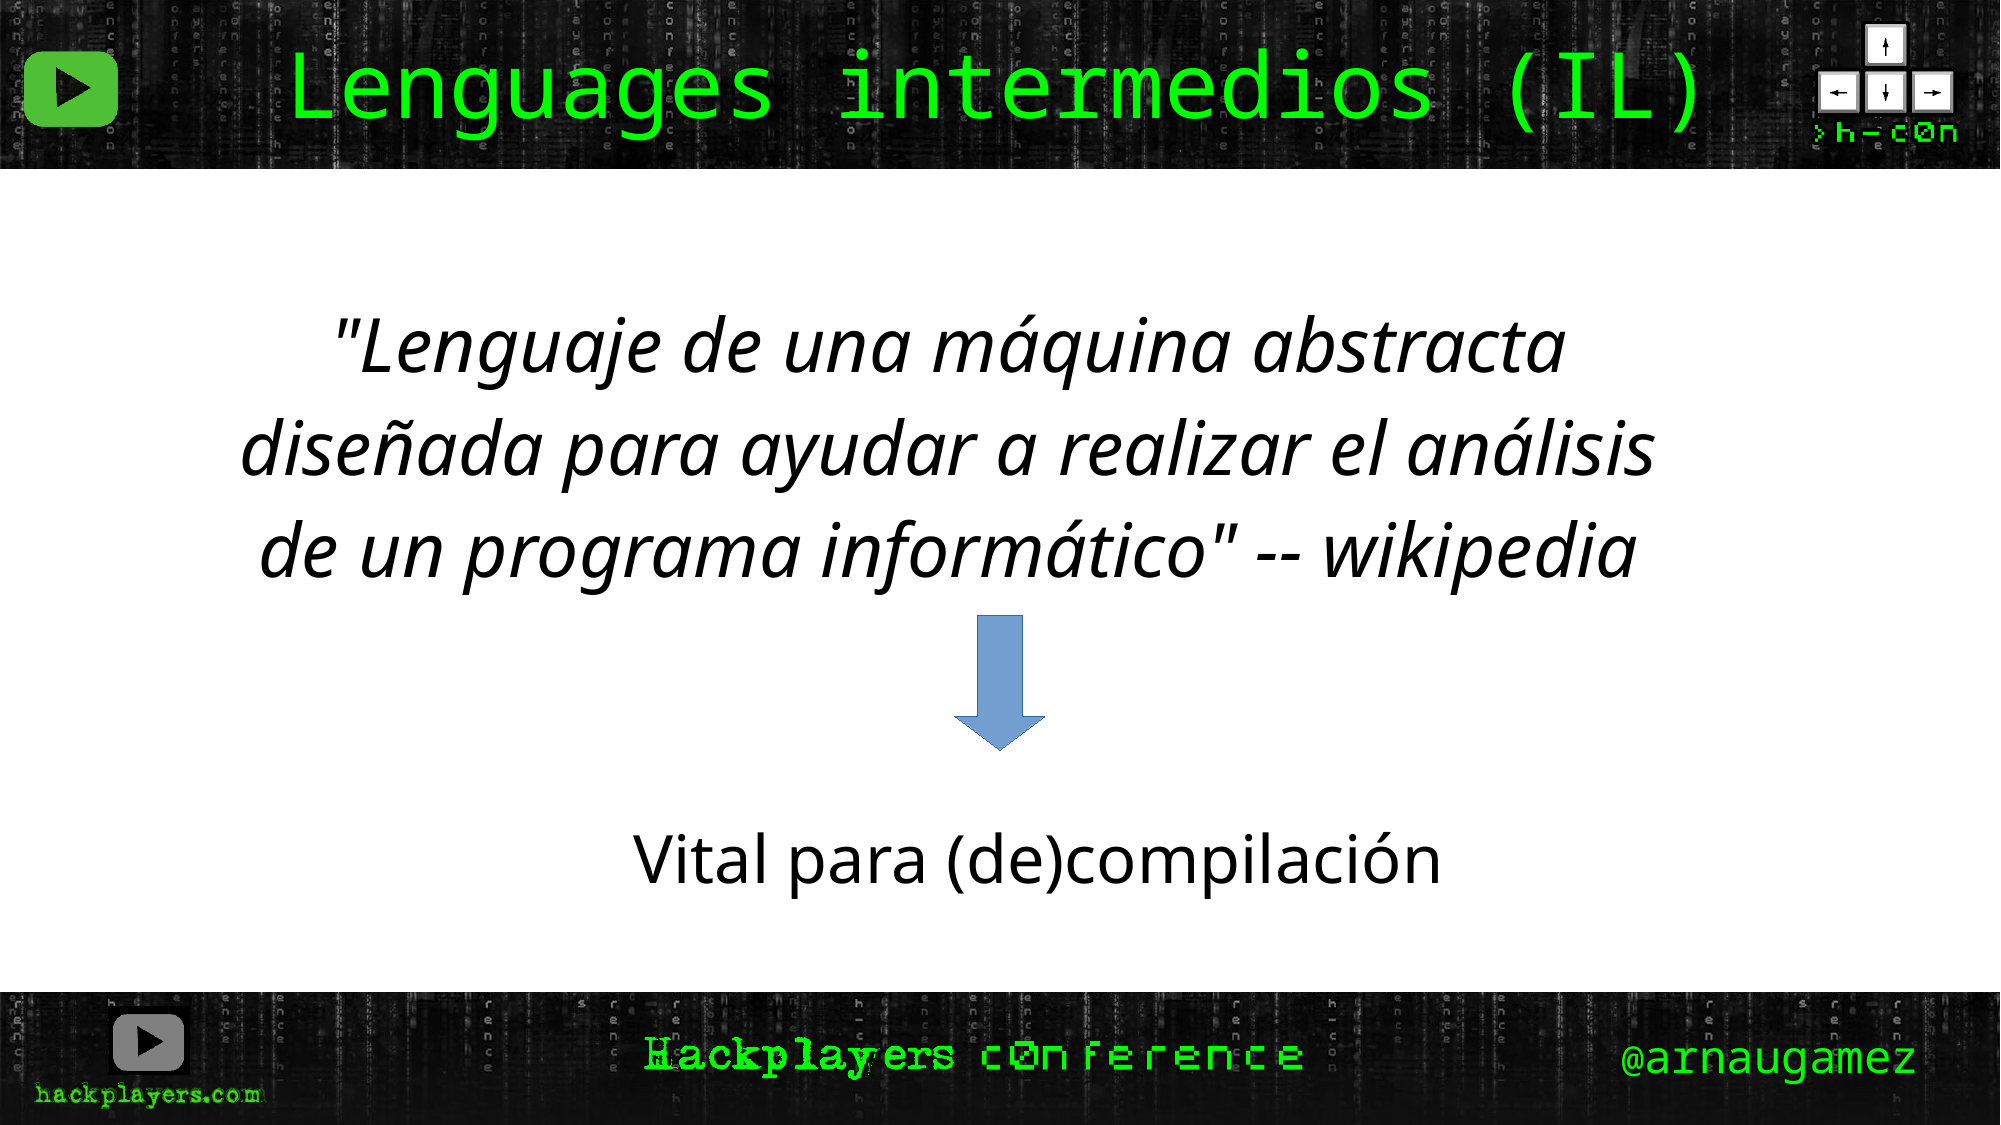

# Lenguages intermedios (IL)
"Lenguaje de una máquina abstracta diseñada para ayudar a realizar el análisis de un programa informático" -- wikipedia
Vital para (de)compilación